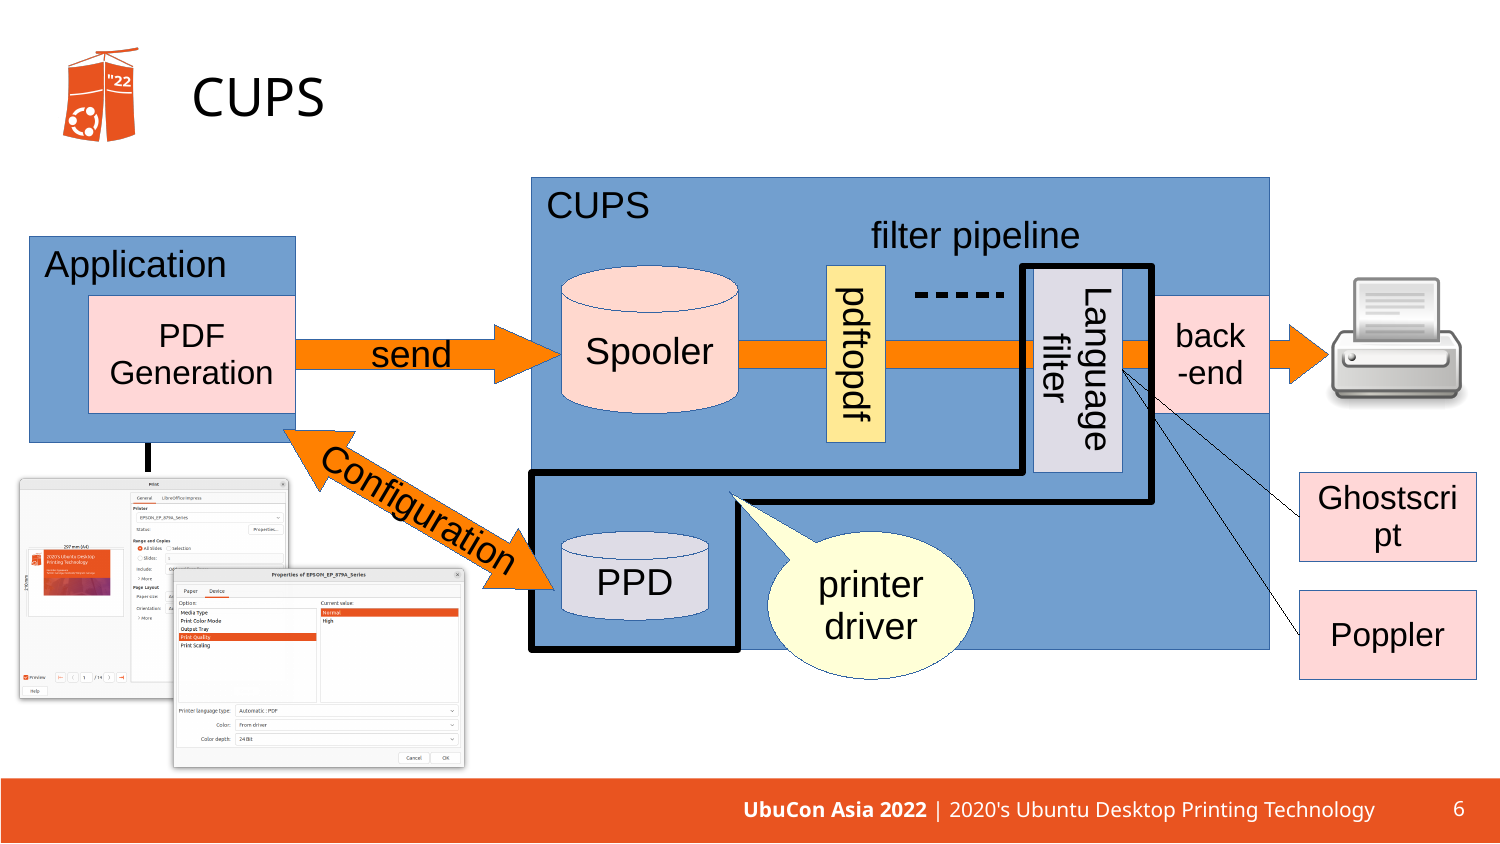

# CUPS
CUPS
filter pipeline
Application
Spooler
PDF
Generation
back
-end
send
pdftopdf
Language
filter
Ghostscript
Configuration
PPD
printer
driver
Poppler
UbuCon Asia 2022 | 2020's Ubuntu Desktop Printing Technology